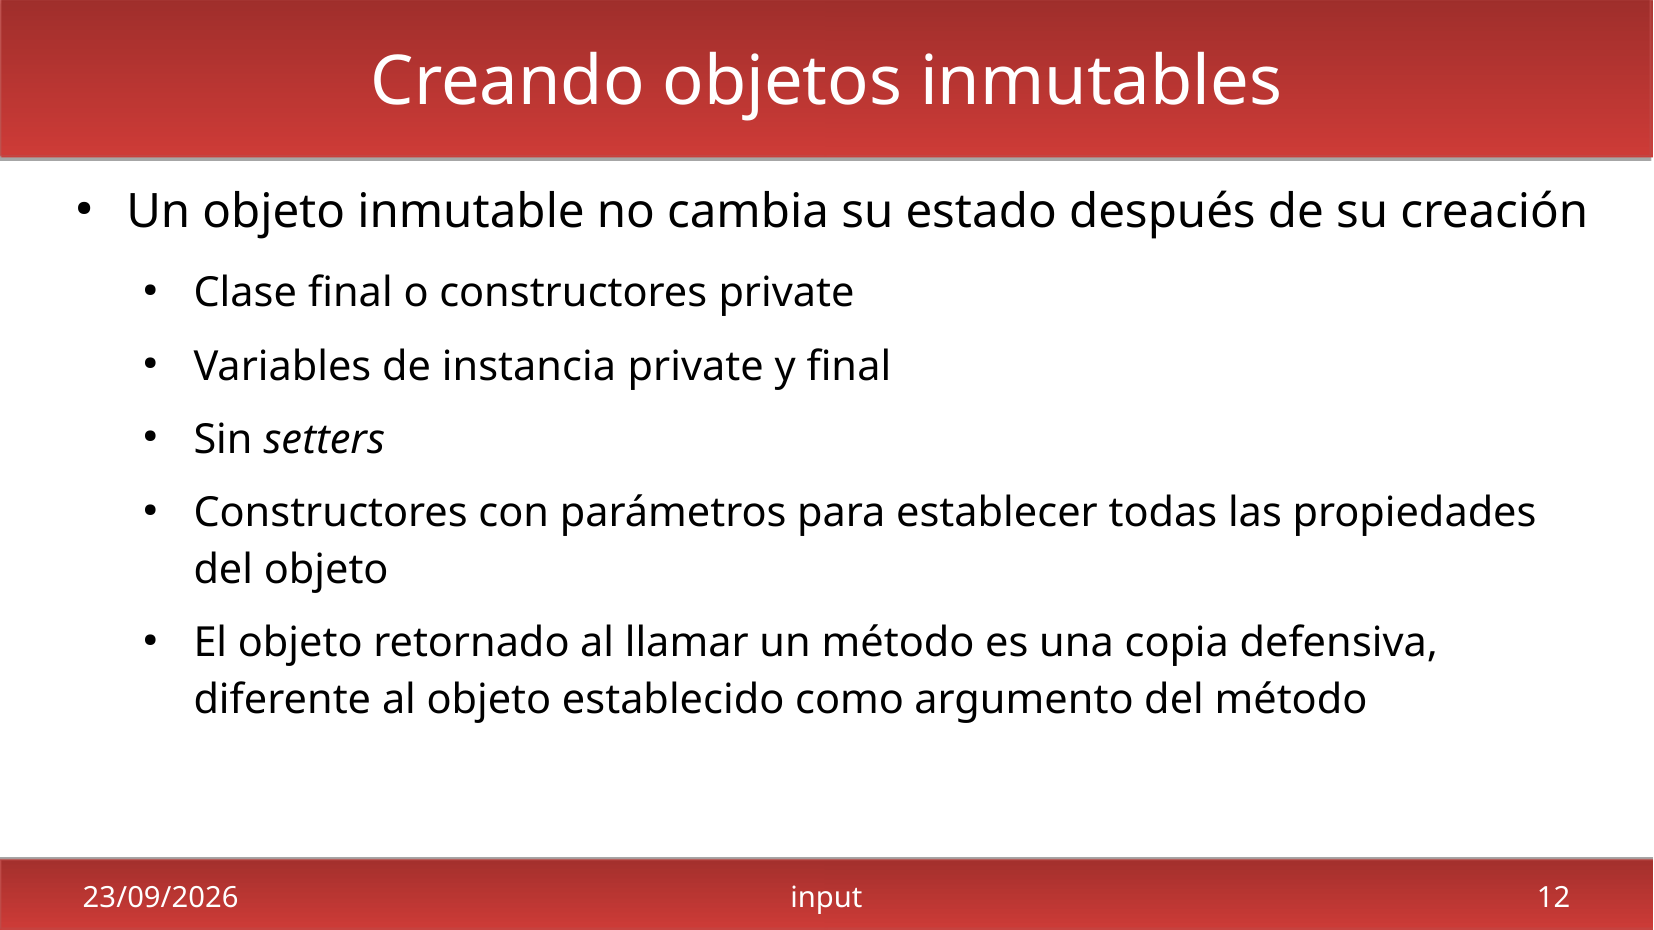

# Creando objetos inmutables
Un objeto inmutable no cambia su estado después de su creación
Clase final o constructores private
Variables de instancia private y final
Sin setters
Constructores con parámetros para establecer todas las propiedades del objeto
El objeto retornado al llamar un método es una copia defensiva, diferente al objeto establecido como argumento del método
Presentation
12